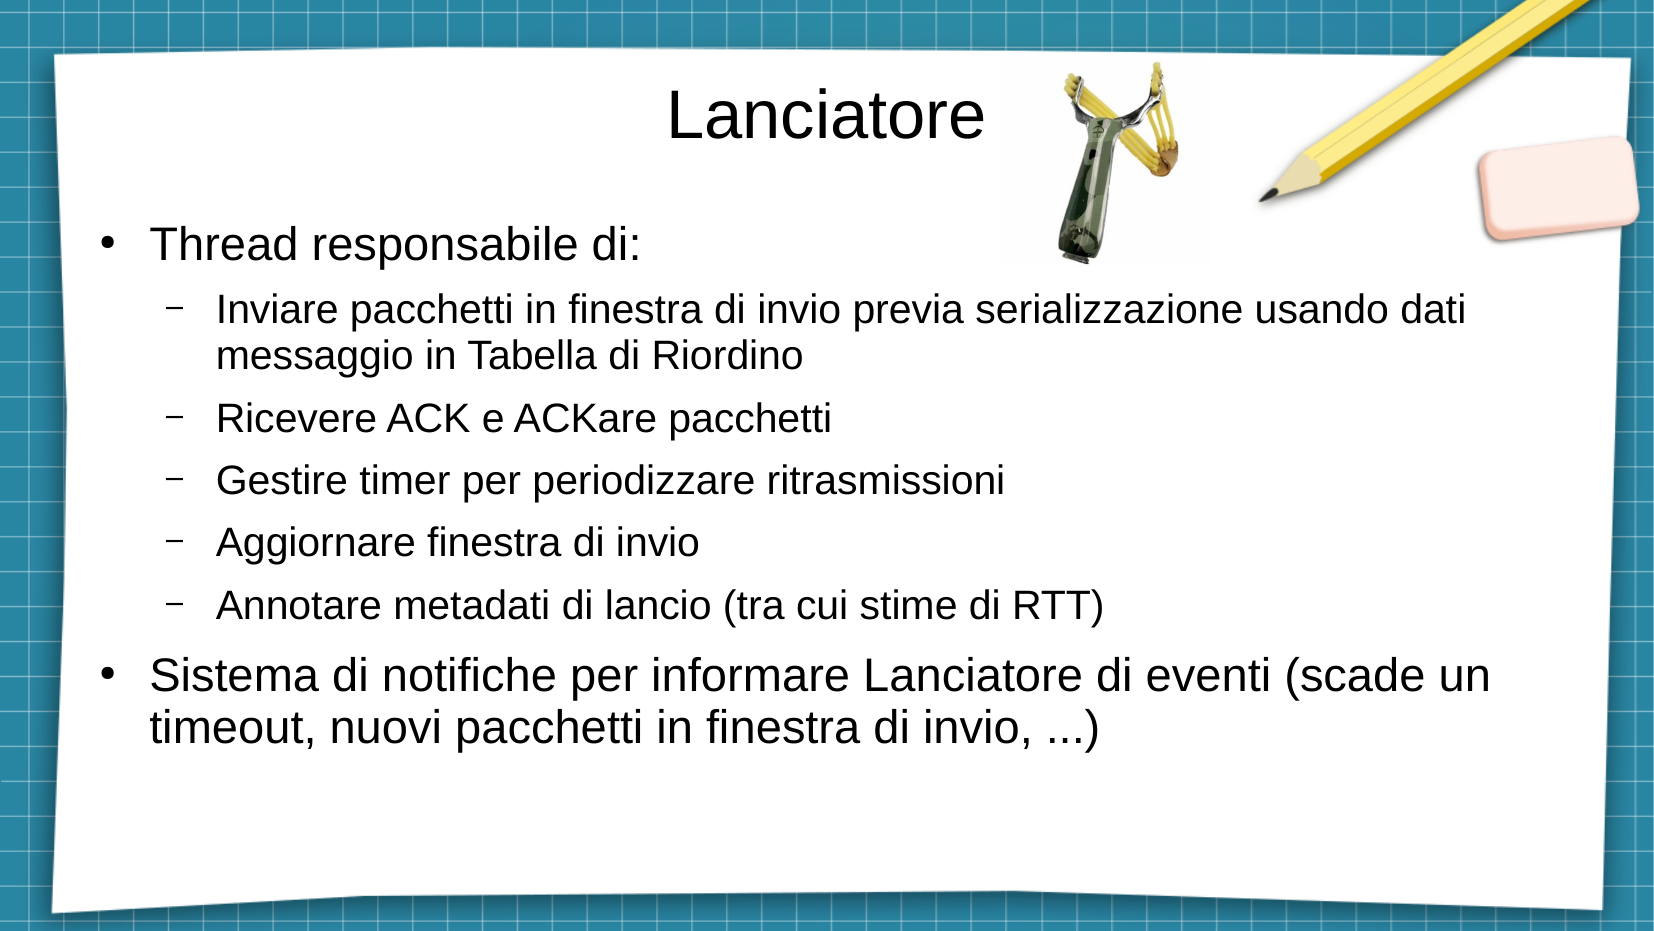

# Lanciatore
Thread responsabile di:
Inviare pacchetti in finestra di invio previa serializzazione usando dati messaggio in Tabella di Riordino
Ricevere ACK e ACKare pacchetti
Gestire timer per periodizzare ritrasmissioni
Aggiornare finestra di invio
Annotare metadati di lancio (tra cui stime di RTT)
Sistema di notifiche per informare Lanciatore di eventi (scade un timeout, nuovi pacchetti in finestra di invio, ...)